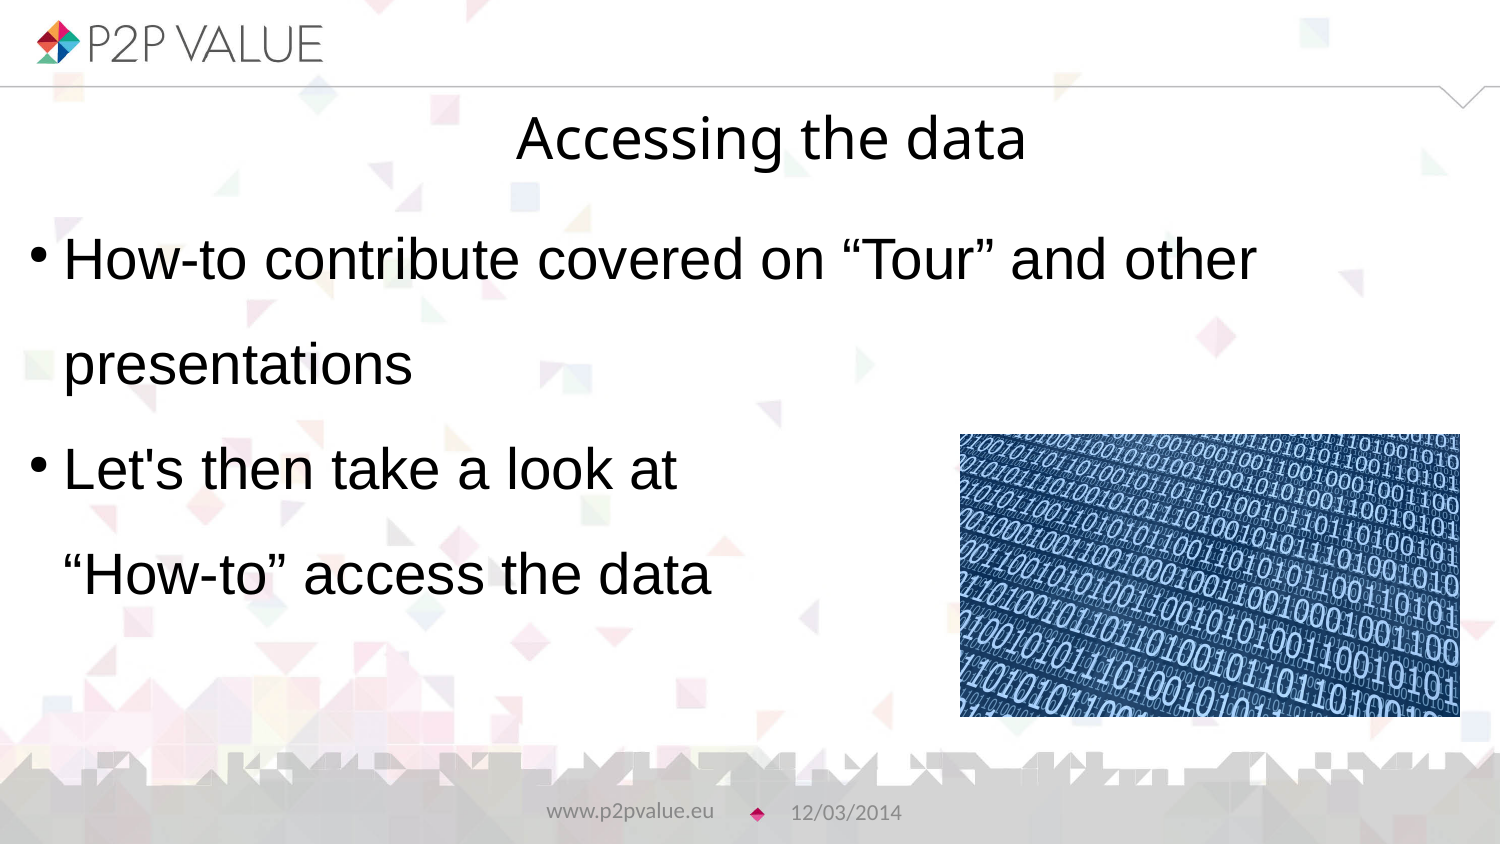

# Accessing the data
How-to contribute covered on “Tour” and other presentations
Let's then take a look at
“How-to” access the data
12/03/2014
www.p2pvalue.eu